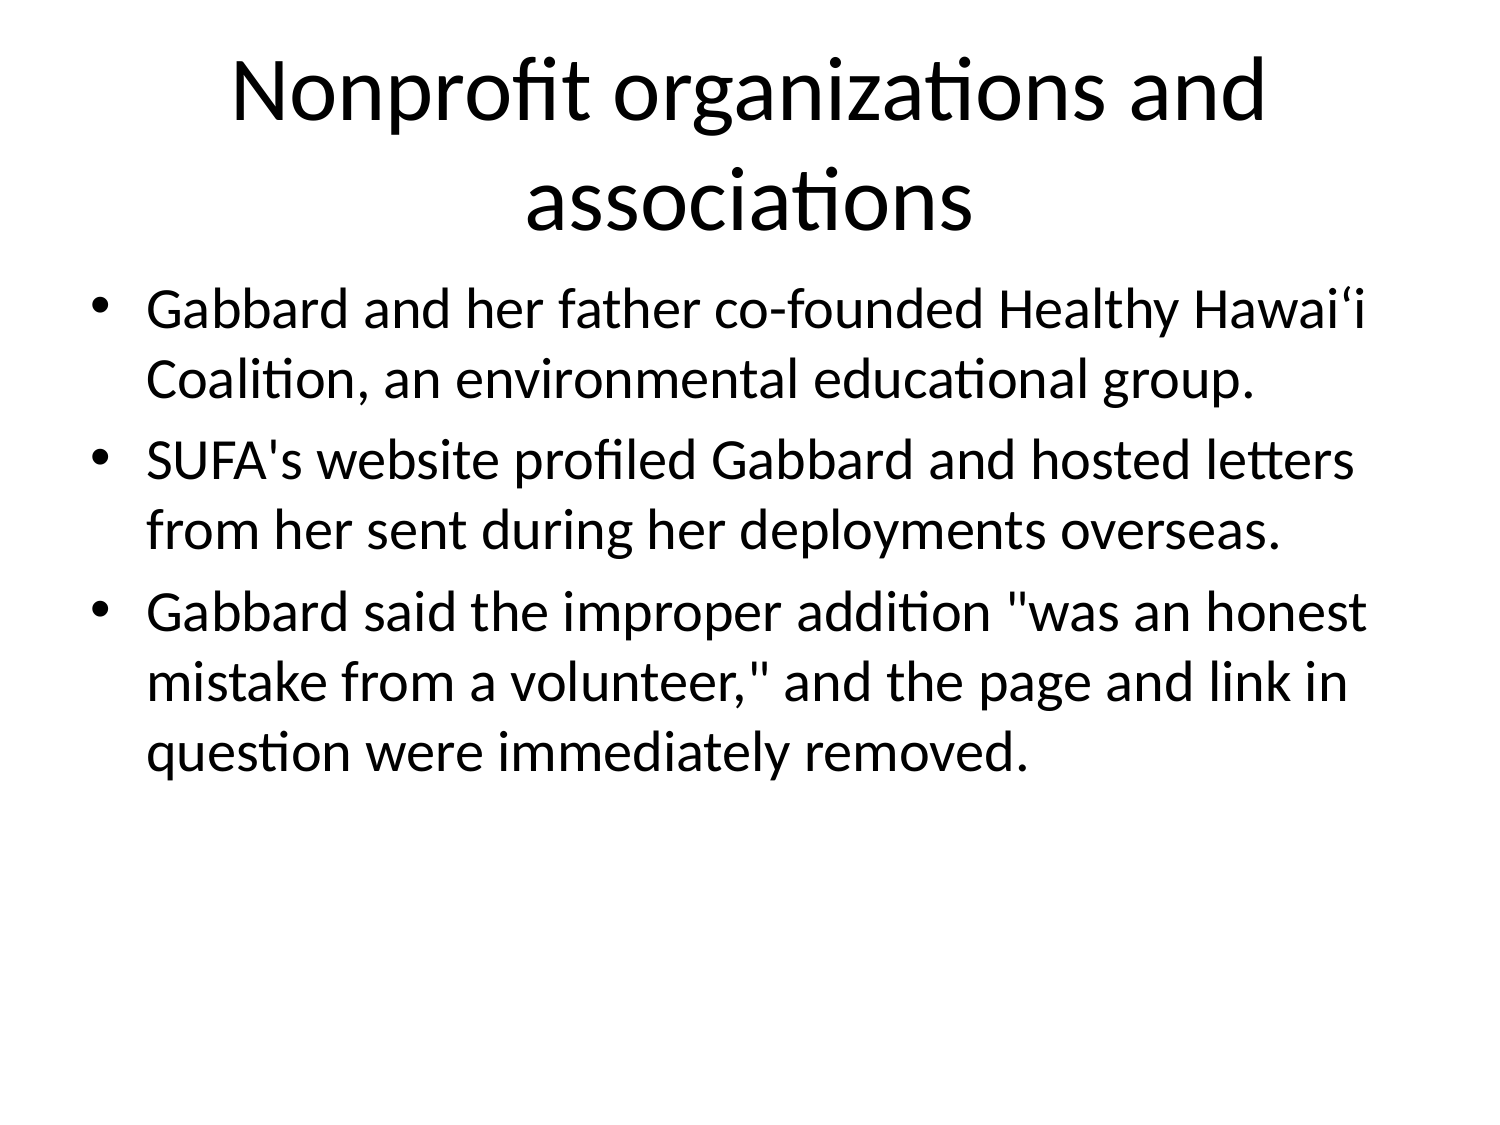

# Nonprofit organizations and associations
Gabbard and her father co-founded Healthy Hawaiʻi Coalition, an environmental educational group.
SUFA's website profiled Gabbard and hosted letters from her sent during her deployments overseas.
Gabbard said the improper addition "was an honest mistake from a volunteer," and the page and link in question were immediately removed.